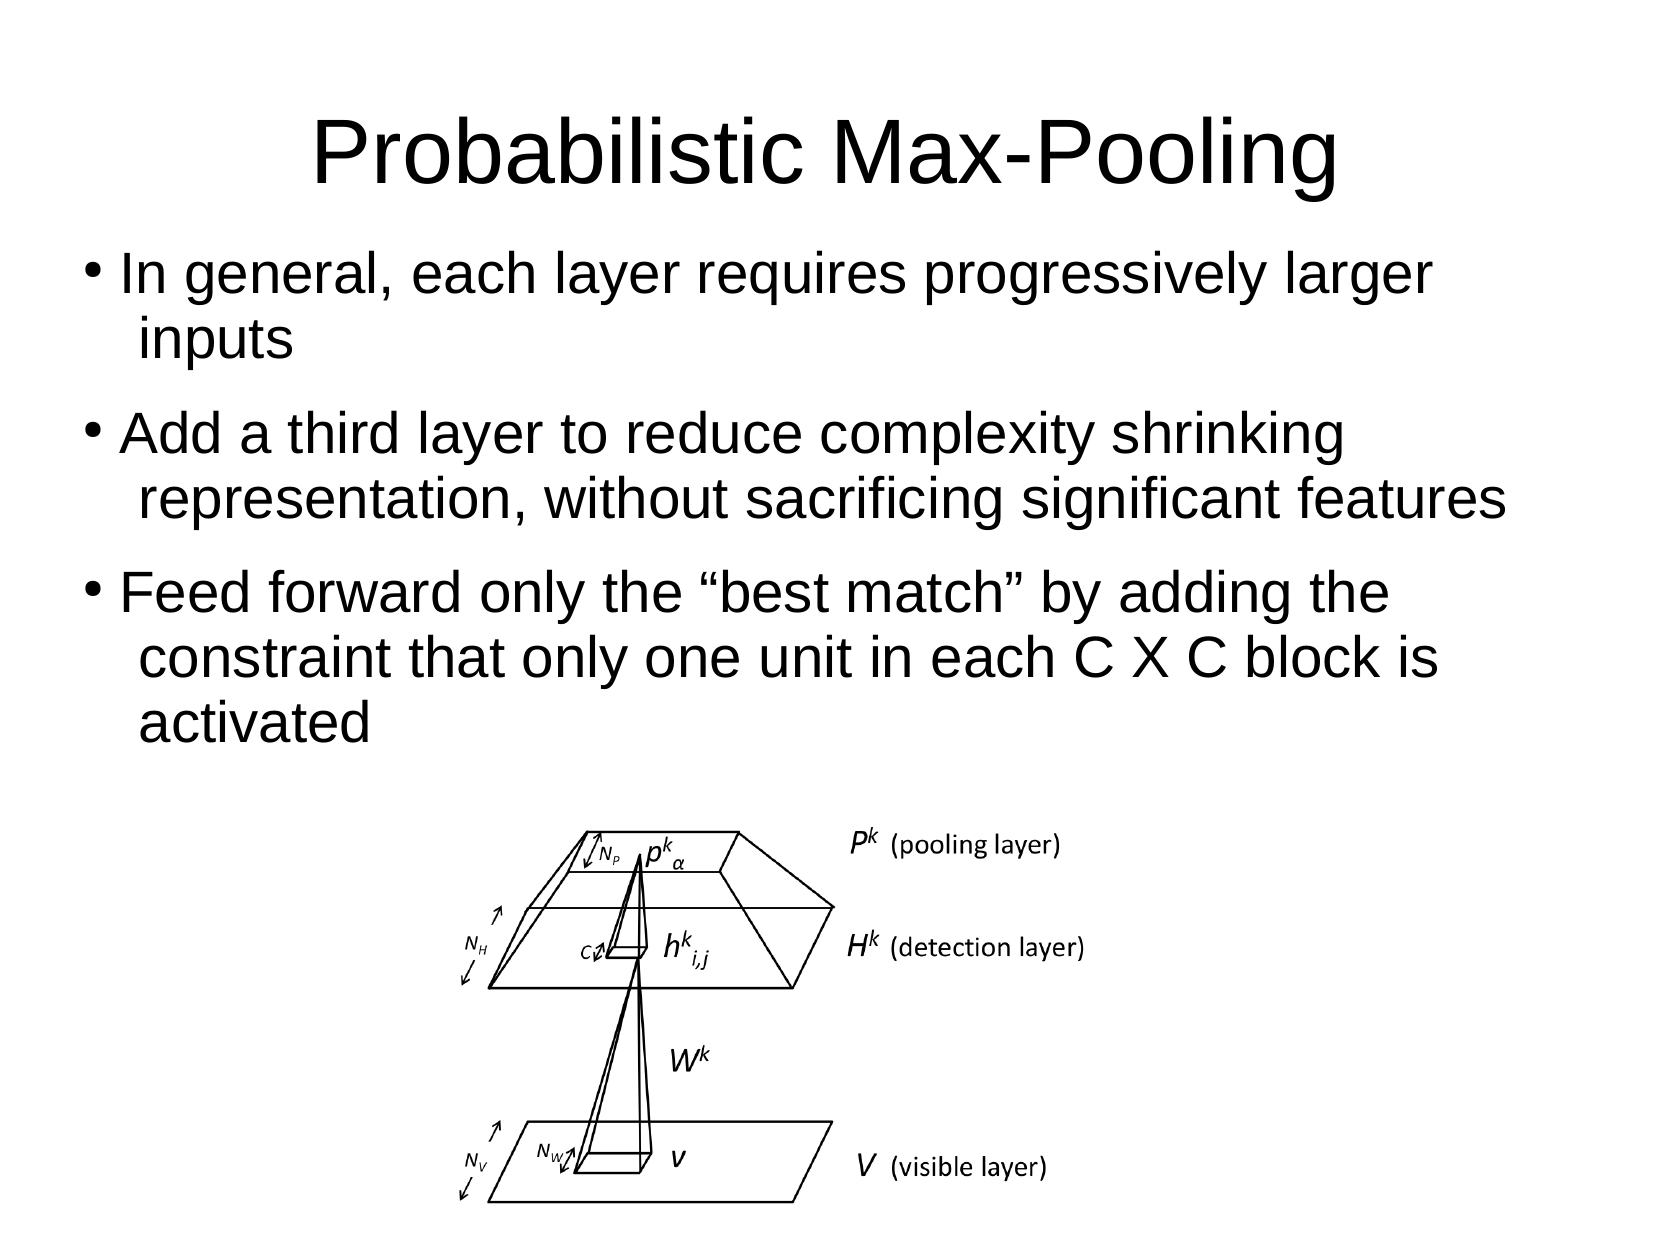

# Probabilistic Max-Pooling
 In general, each layer requires progressively larger inputs
 Add a third layer to reduce complexity shrinking representation, without sacrificing significant features
 Feed forward only the “best match” by adding the constraint that only one unit in each C X C block is activated